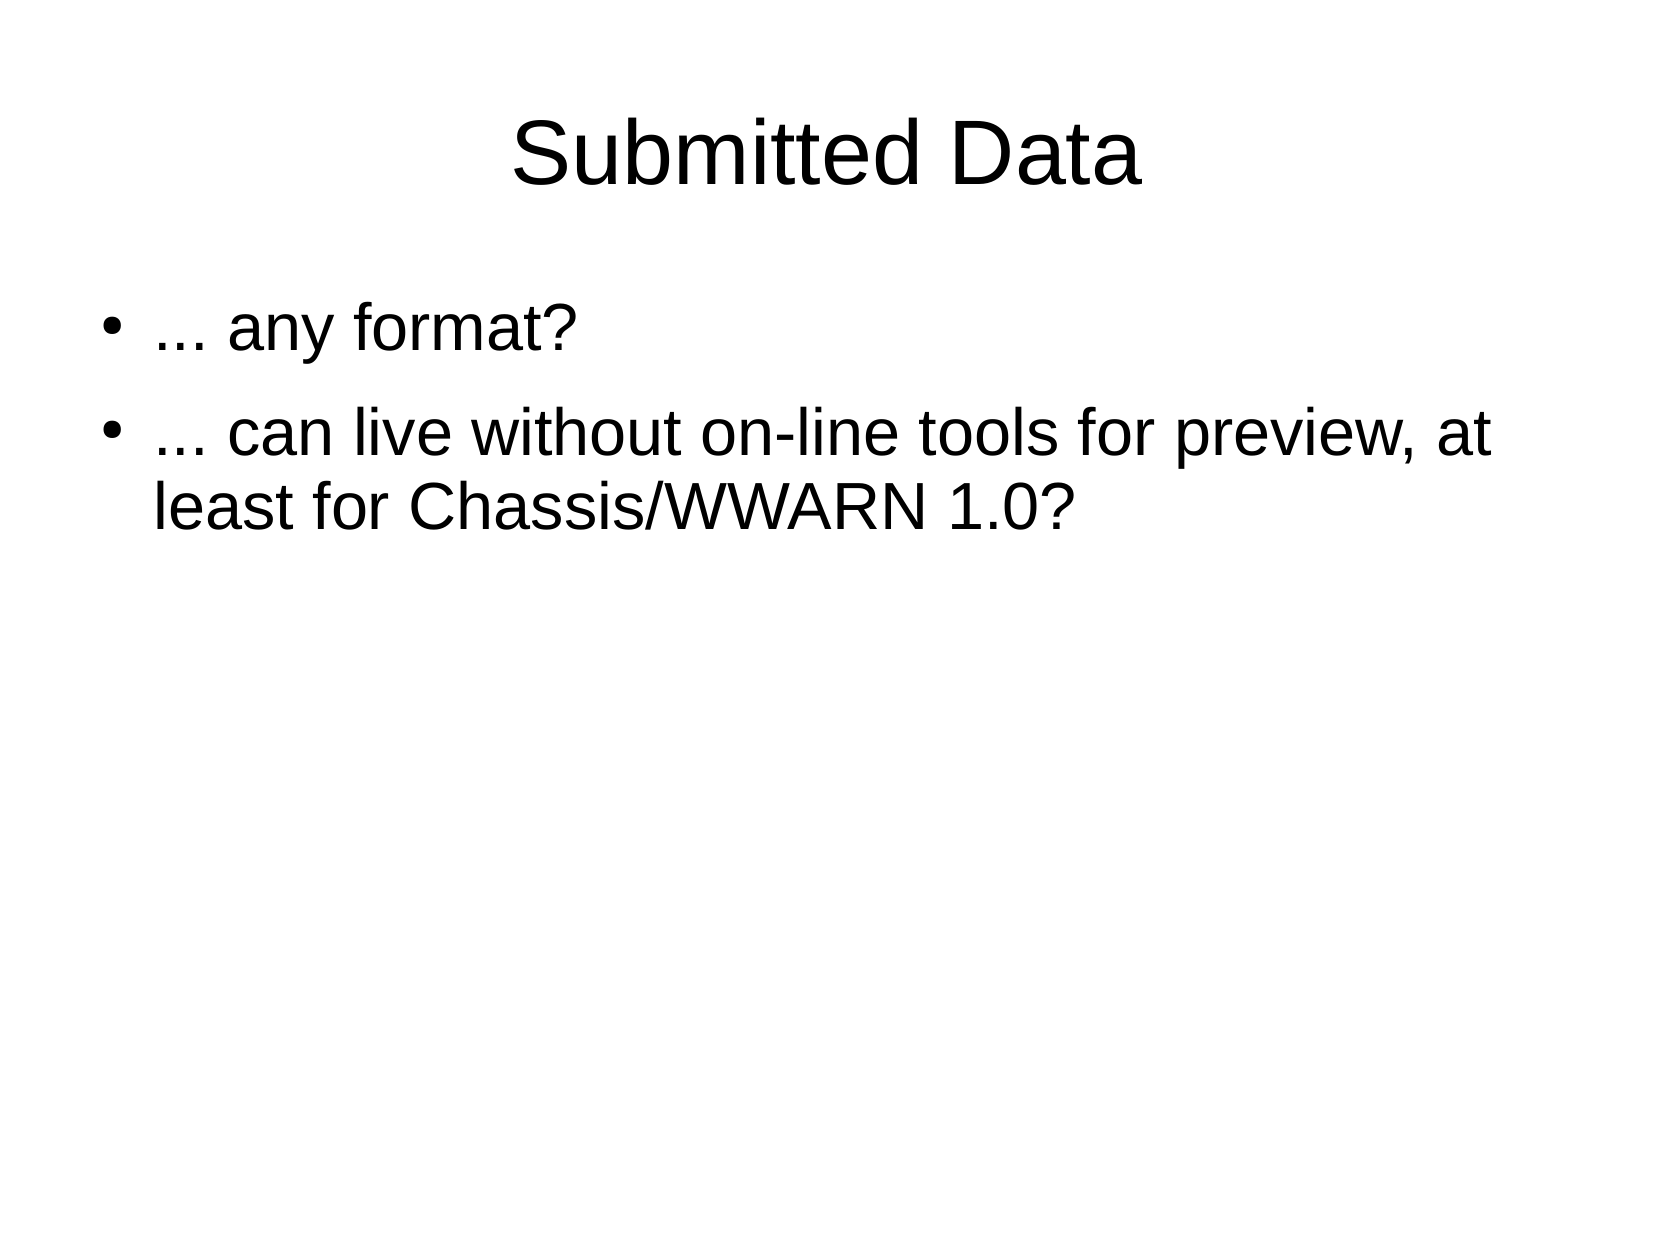

# Submitted Data
... any format?
... can live without on-line tools for preview, at least for Chassis/WWARN 1.0?